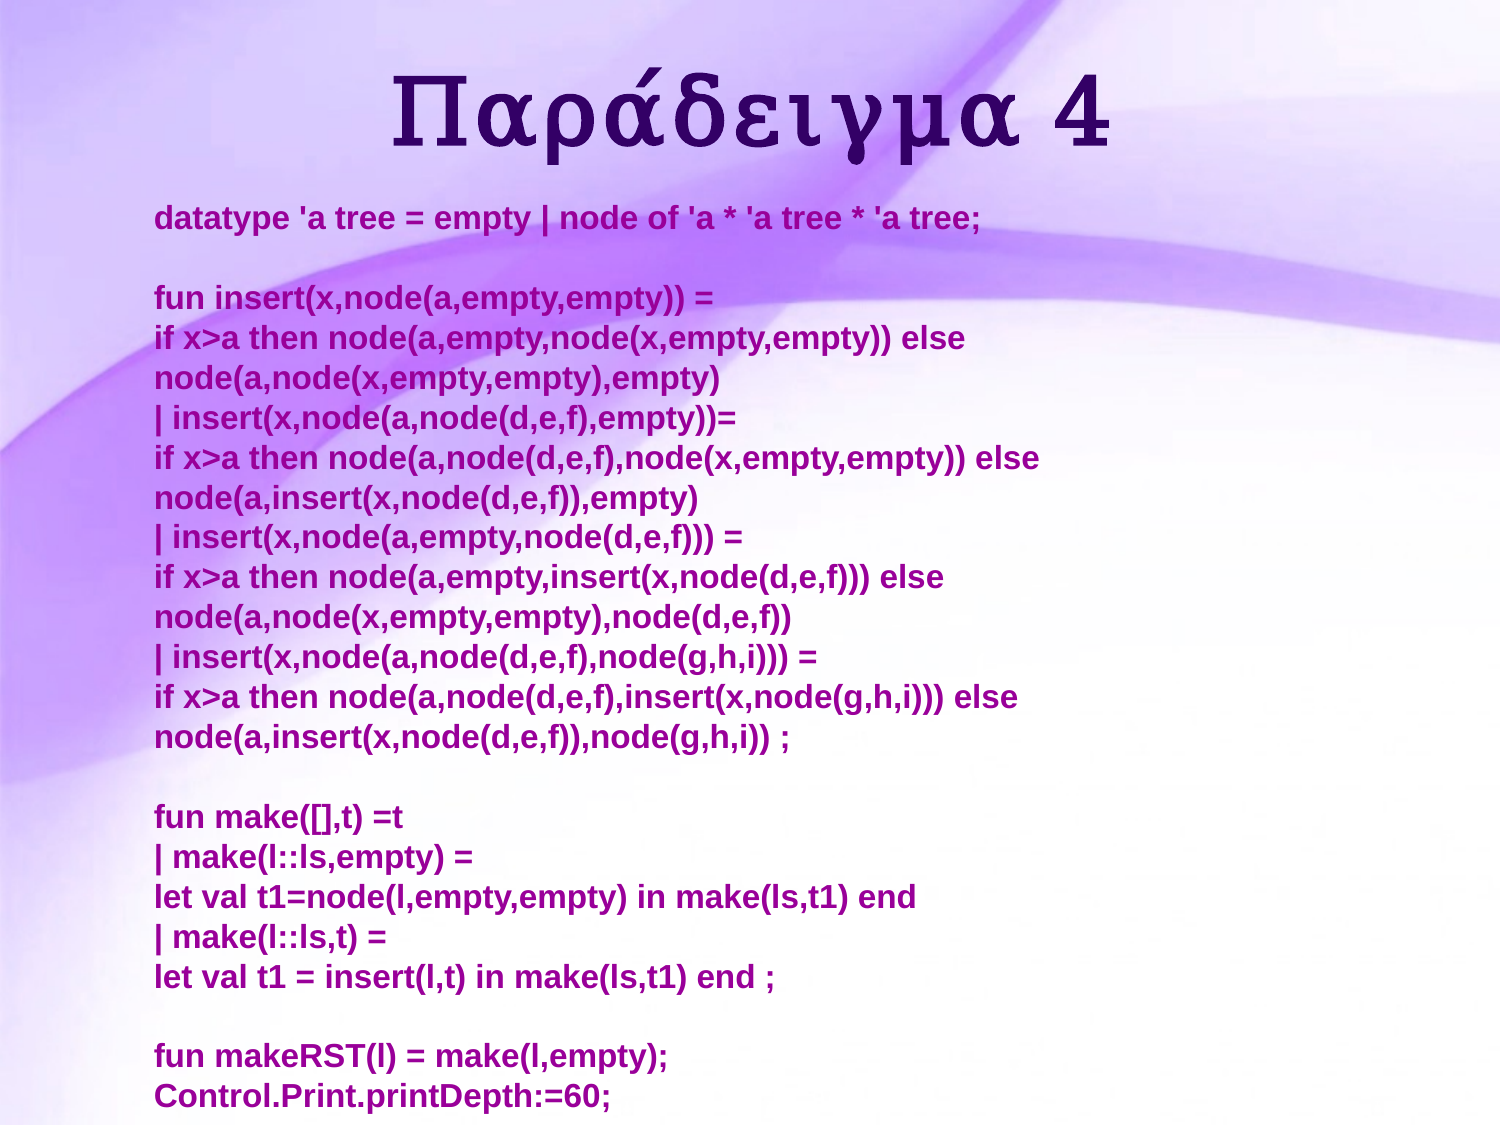

# Παράδειγμα 4
datatype 'a tree = empty | node of 'a * 'a tree * 'a tree;
fun insert(x,node(a,empty,empty)) =
if x>a then node(a,empty,node(x,empty,empty)) else node(a,node(x,empty,empty),empty)
| insert(x,node(a,node(d,e,f),empty))=
if x>a then node(a,node(d,e,f),node(x,empty,empty)) else node(a,insert(x,node(d,e,f)),empty)
| insert(x,node(a,empty,node(d,e,f))) =
if x>a then node(a,empty,insert(x,node(d,e,f))) else node(a,node(x,empty,empty),node(d,e,f))
| insert(x,node(a,node(d,e,f),node(g,h,i))) =
if x>a then node(a,node(d,e,f),insert(x,node(g,h,i))) else node(a,insert(x,node(d,e,f)),node(g,h,i)) ;
fun make([],t) =t
| make(l::ls,empty) =
let val t1=node(l,empty,empty) in make(ls,t1) end
| make(l::ls,t) =
let val t1 = insert(l,t) in make(ls,t1) end ;
fun makeRST(l) = make(l,empty);
Control.Print.printDepth:=60;